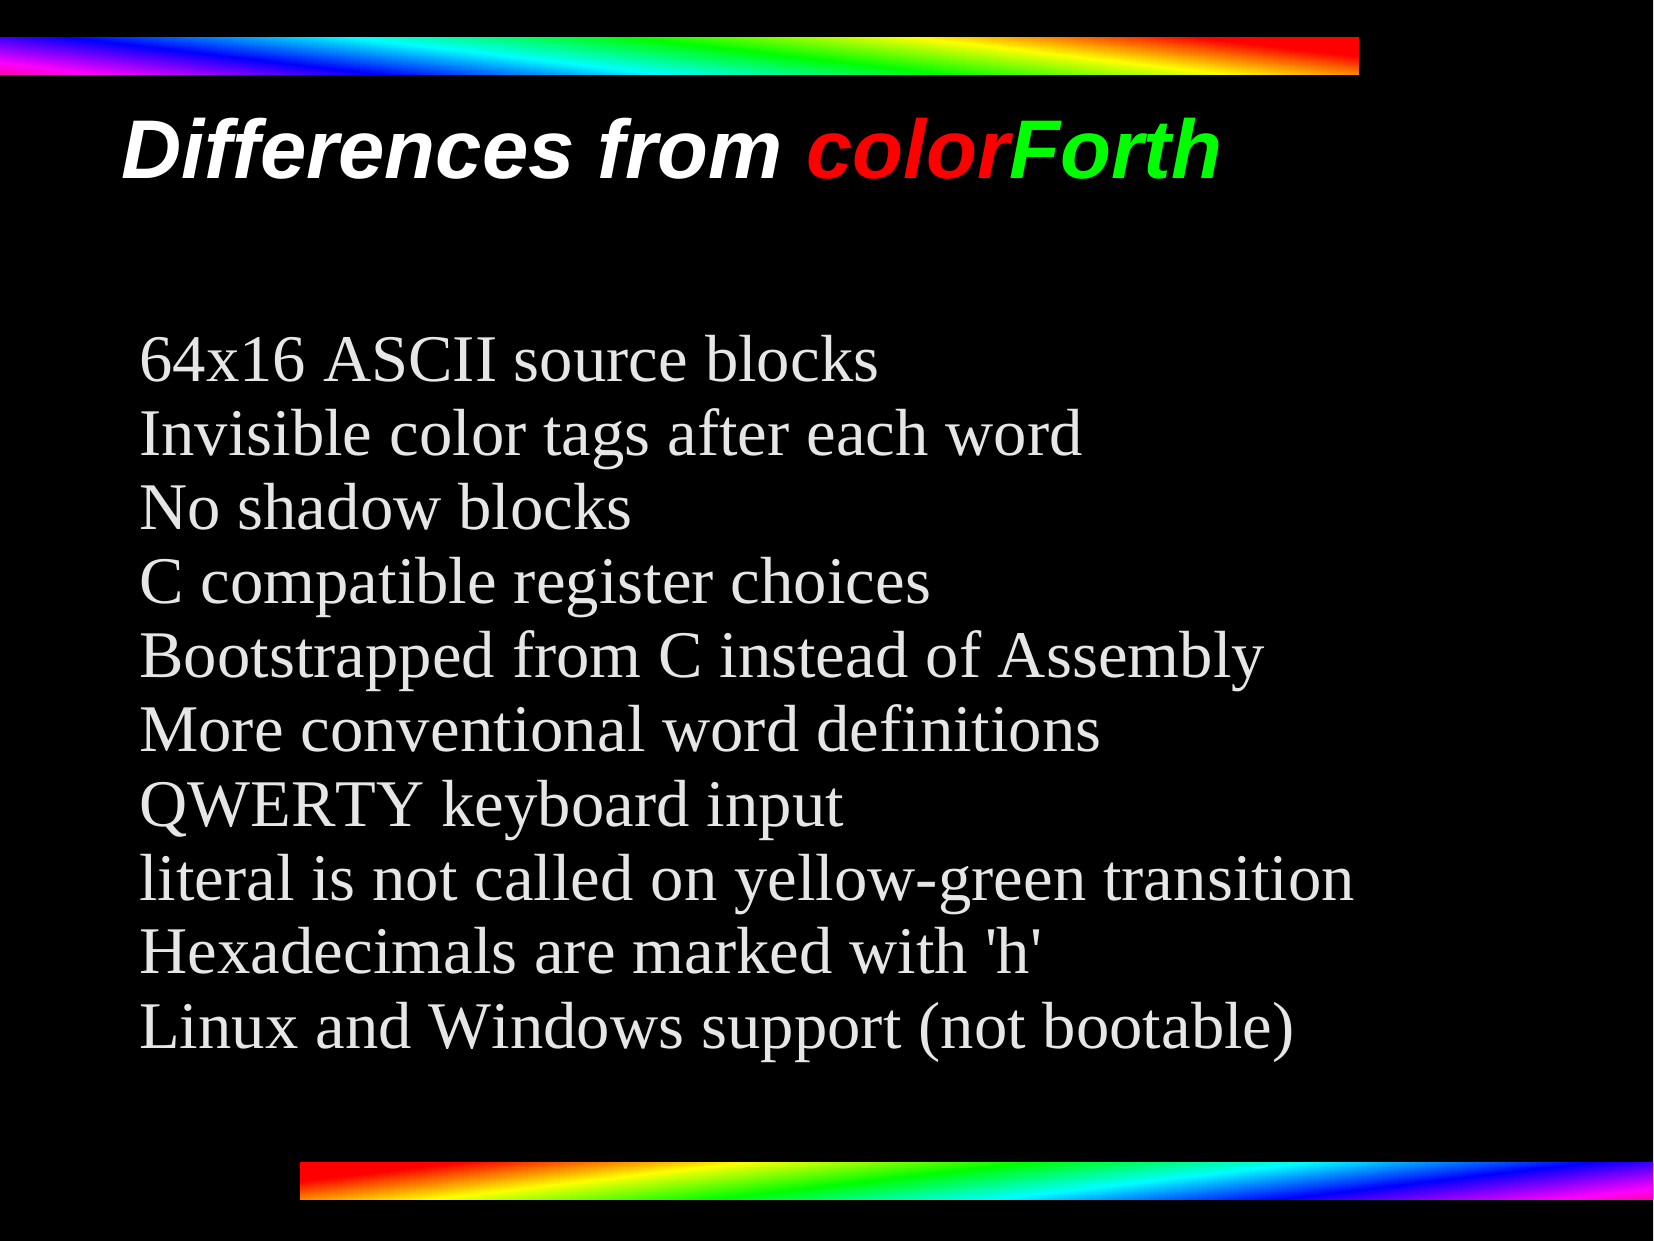

# Differences from colorForth
64x16 ASCII source blocks
Invisible color tags after each word
No shadow blocks
C compatible register choices
Bootstrapped from C instead of Assembly
More conventional word definitions
QWERTY keyboard input
literal is not called on yellow-green transition
Hexadecimals are marked with 'h'
Linux and Windows support (not bootable)